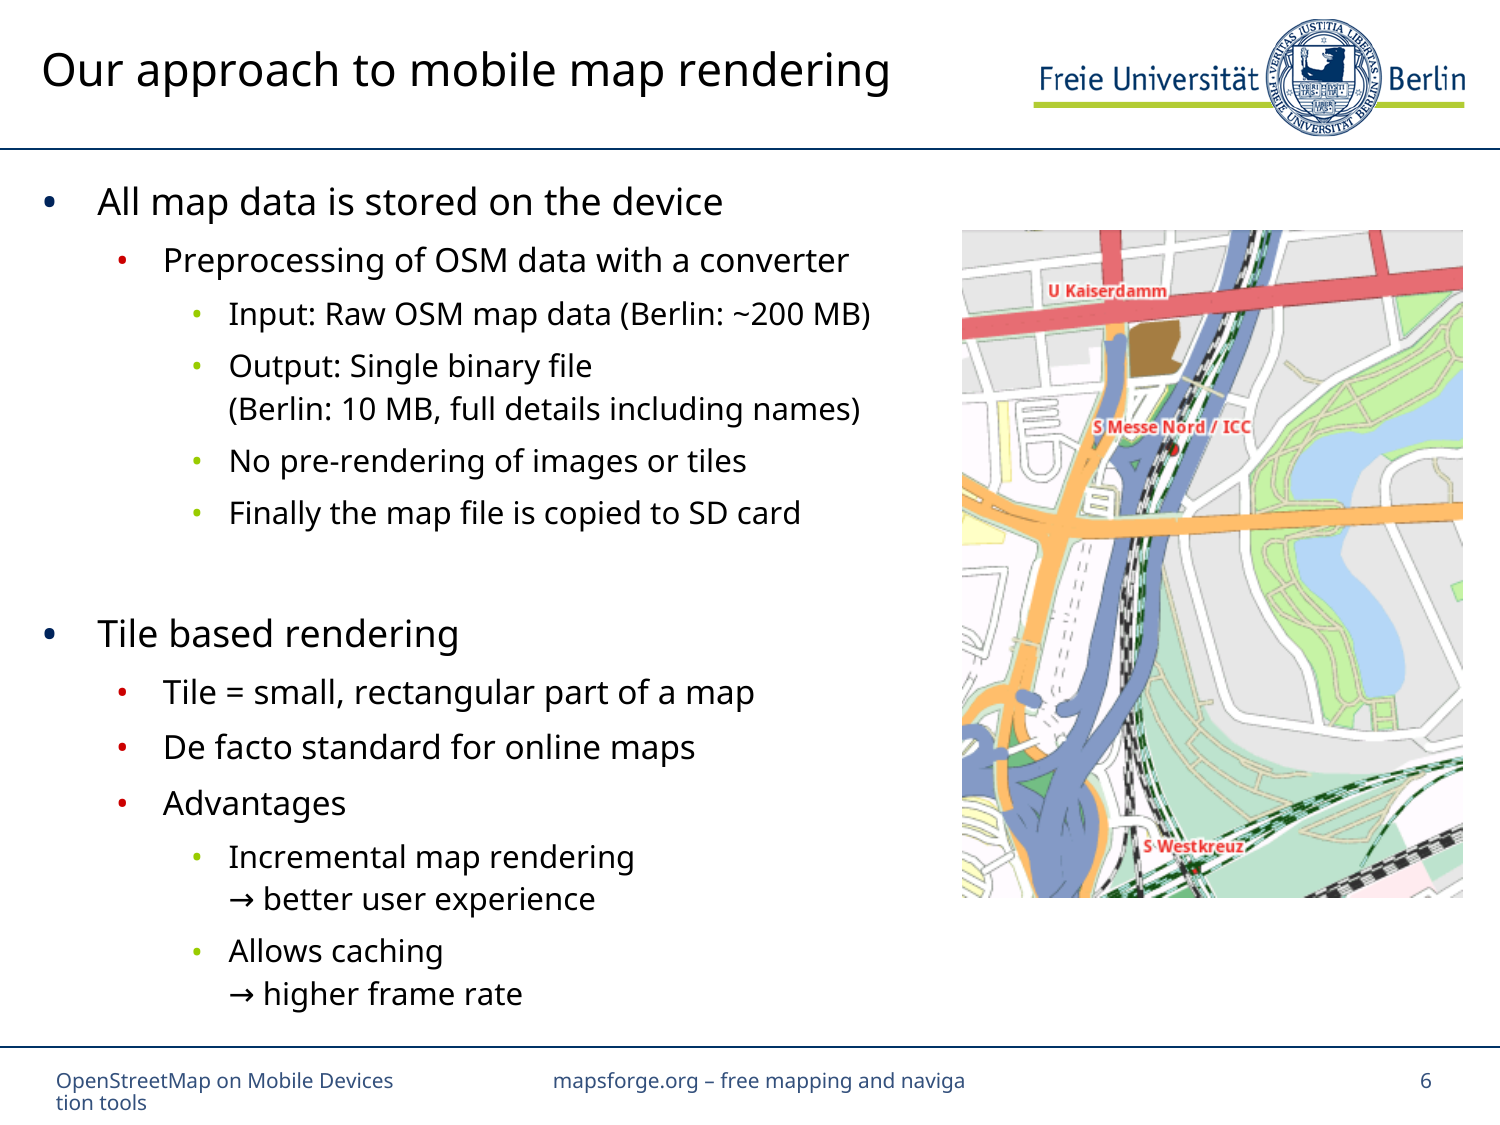

# Our approach to mobile map rendering
All map data is stored on the device
Preprocessing of OSM data with a converter
Input: Raw OSM map data (Berlin: ~200 MB)
Output: Single binary file
(Berlin: 10 MB, full details including names)
No pre-rendering of images or tiles
Finally the map file is copied to SD card
Tile based rendering
Tile = small, rectangular part of a map
De facto standard for online maps
Advantages
Incremental map rendering
→ better user experience
Allows caching
→ higher frame rate
OpenStreetMap on Mobile Devices mapsforge.org – free mapping and navigation tools
6